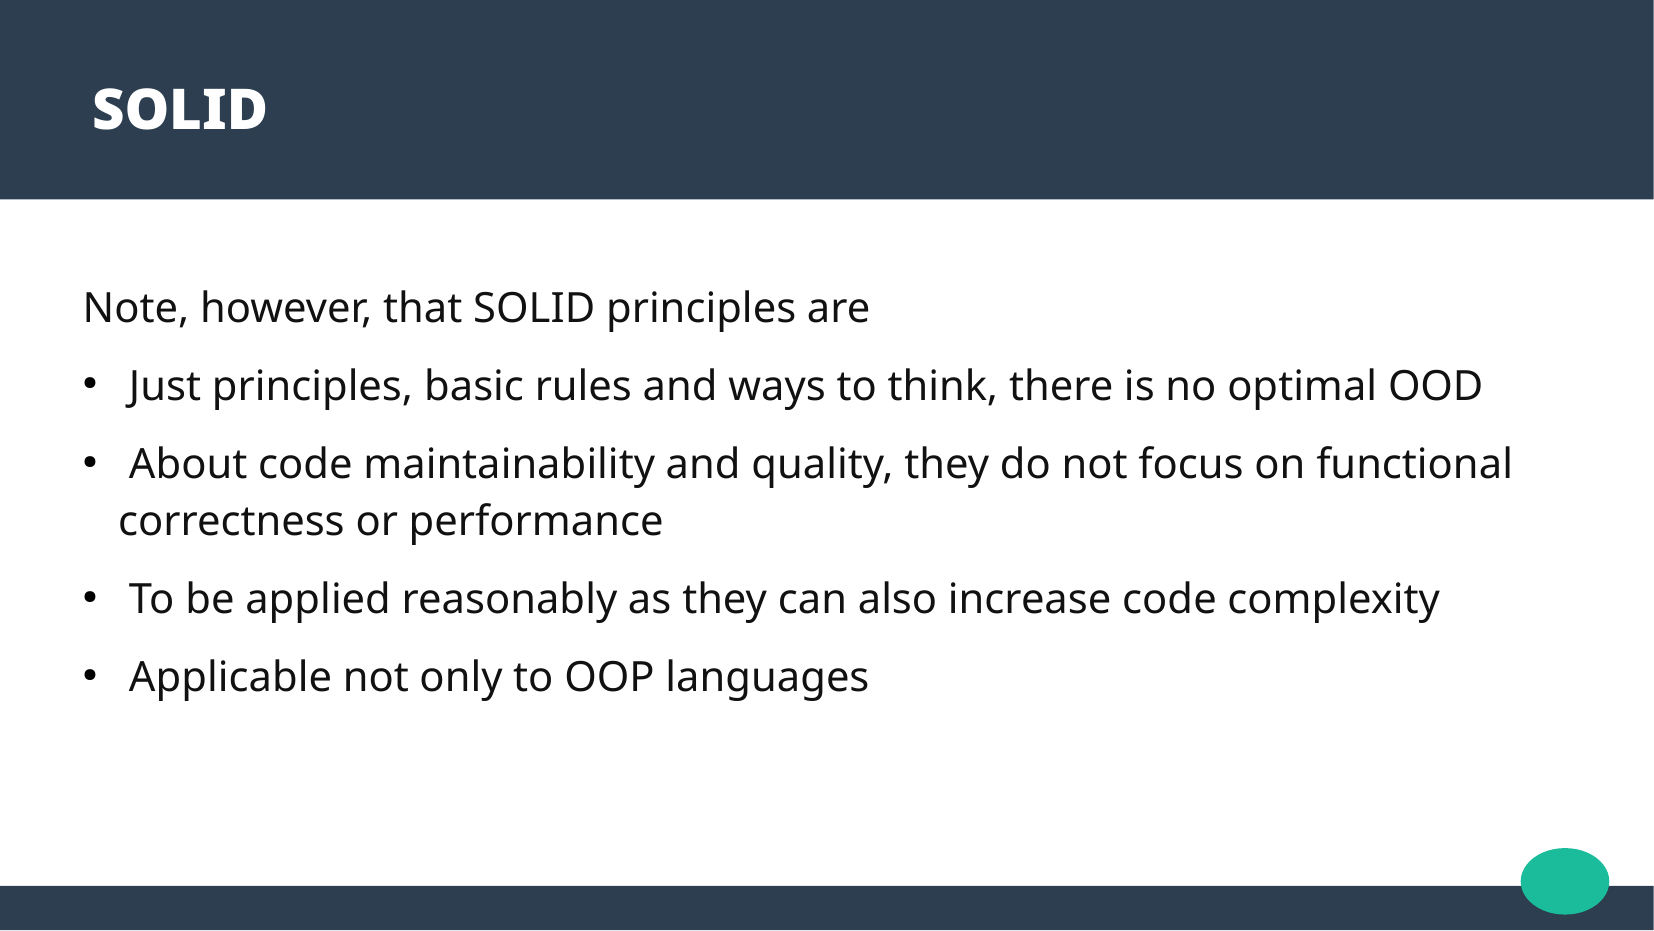

# SOLID
Note, however, that SOLID principles are
 Just principles, basic rules and ways to think, there is no optimal OOD
 About code maintainability and quality, they do not focus on functional correctness or performance
 To be applied reasonably as they can also increase code complexity
 Applicable not only to OOP languages